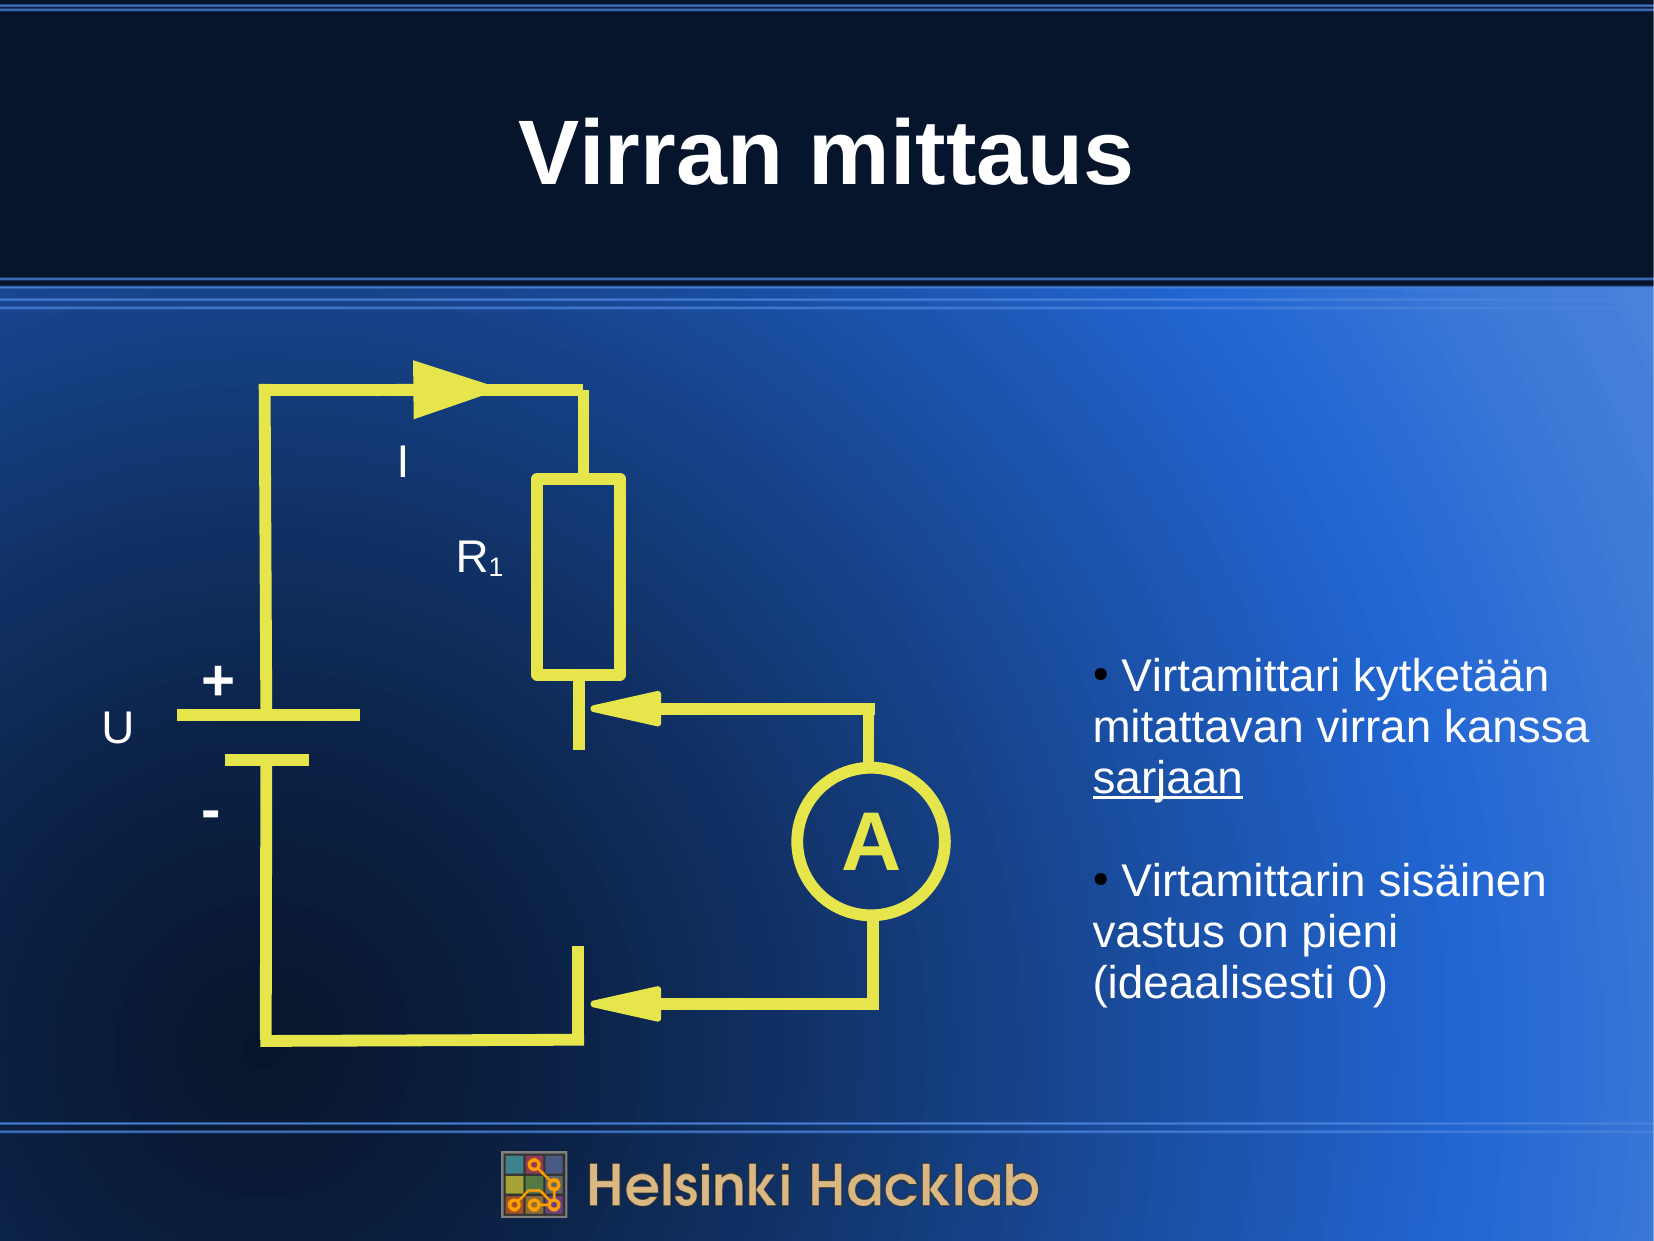

# Virran mittaus
 I
 R1
+
 Virtamittari kytketään mitattavan virran kanssa sarjaan
 Virtamittarin sisäinen vastus on pieni (ideaalisesti 0)
 U
A
-